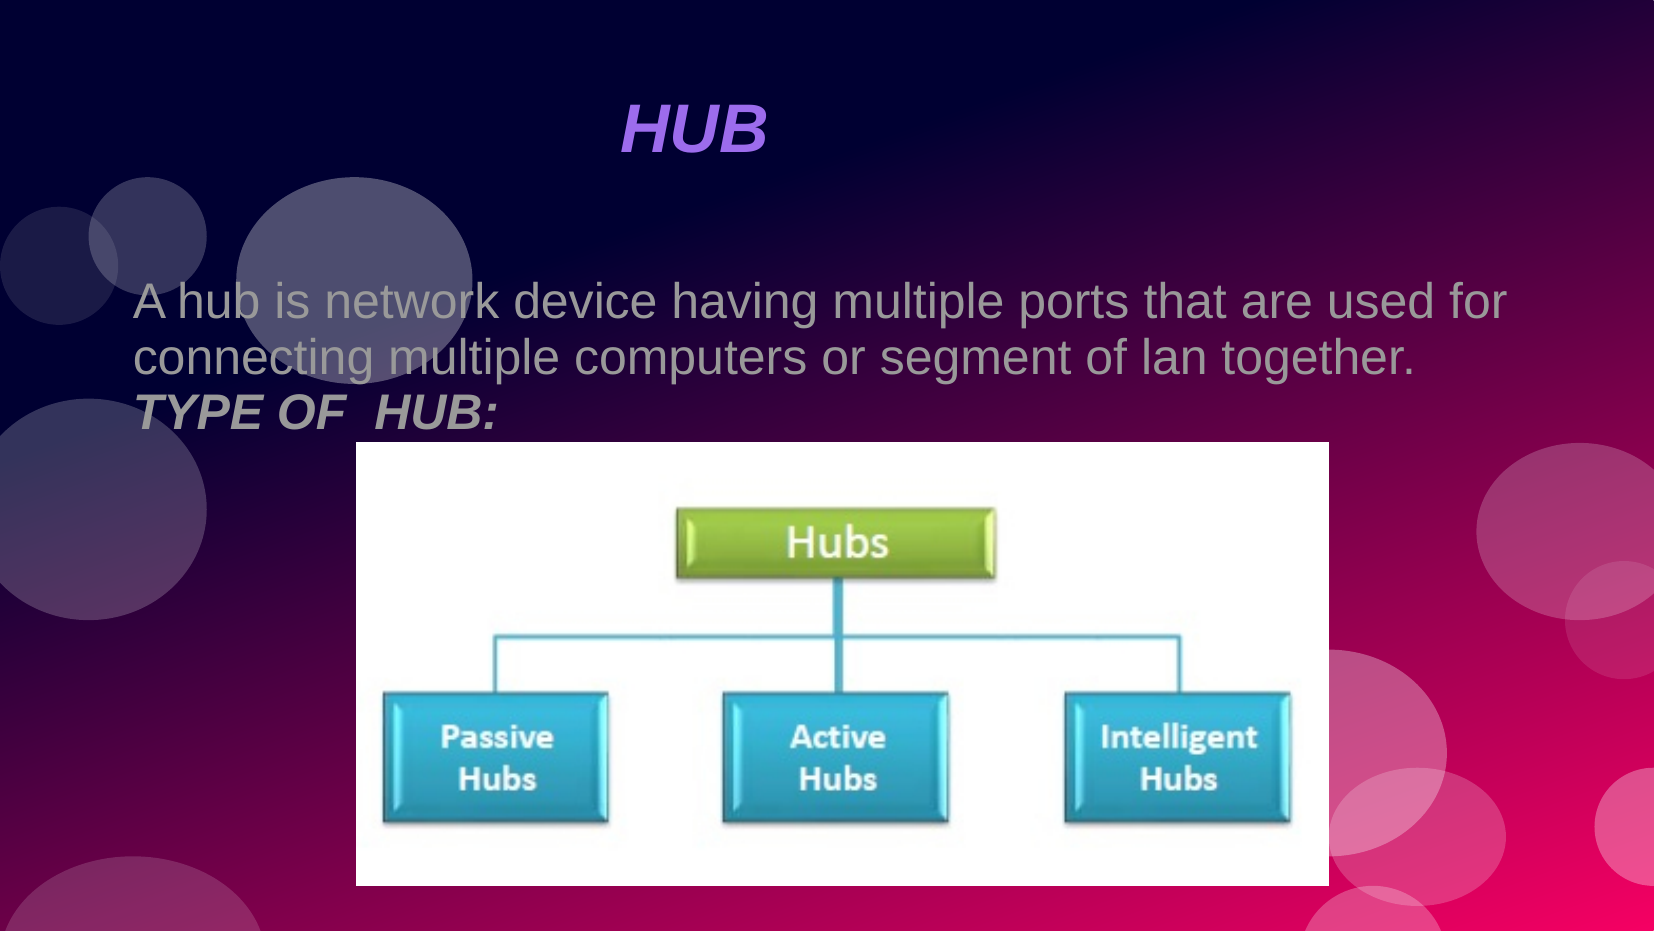

# HUB
A hub is network device having multiple ports that are used for connecting multiple computers or segment of lan together.
TYPE OF HUB: